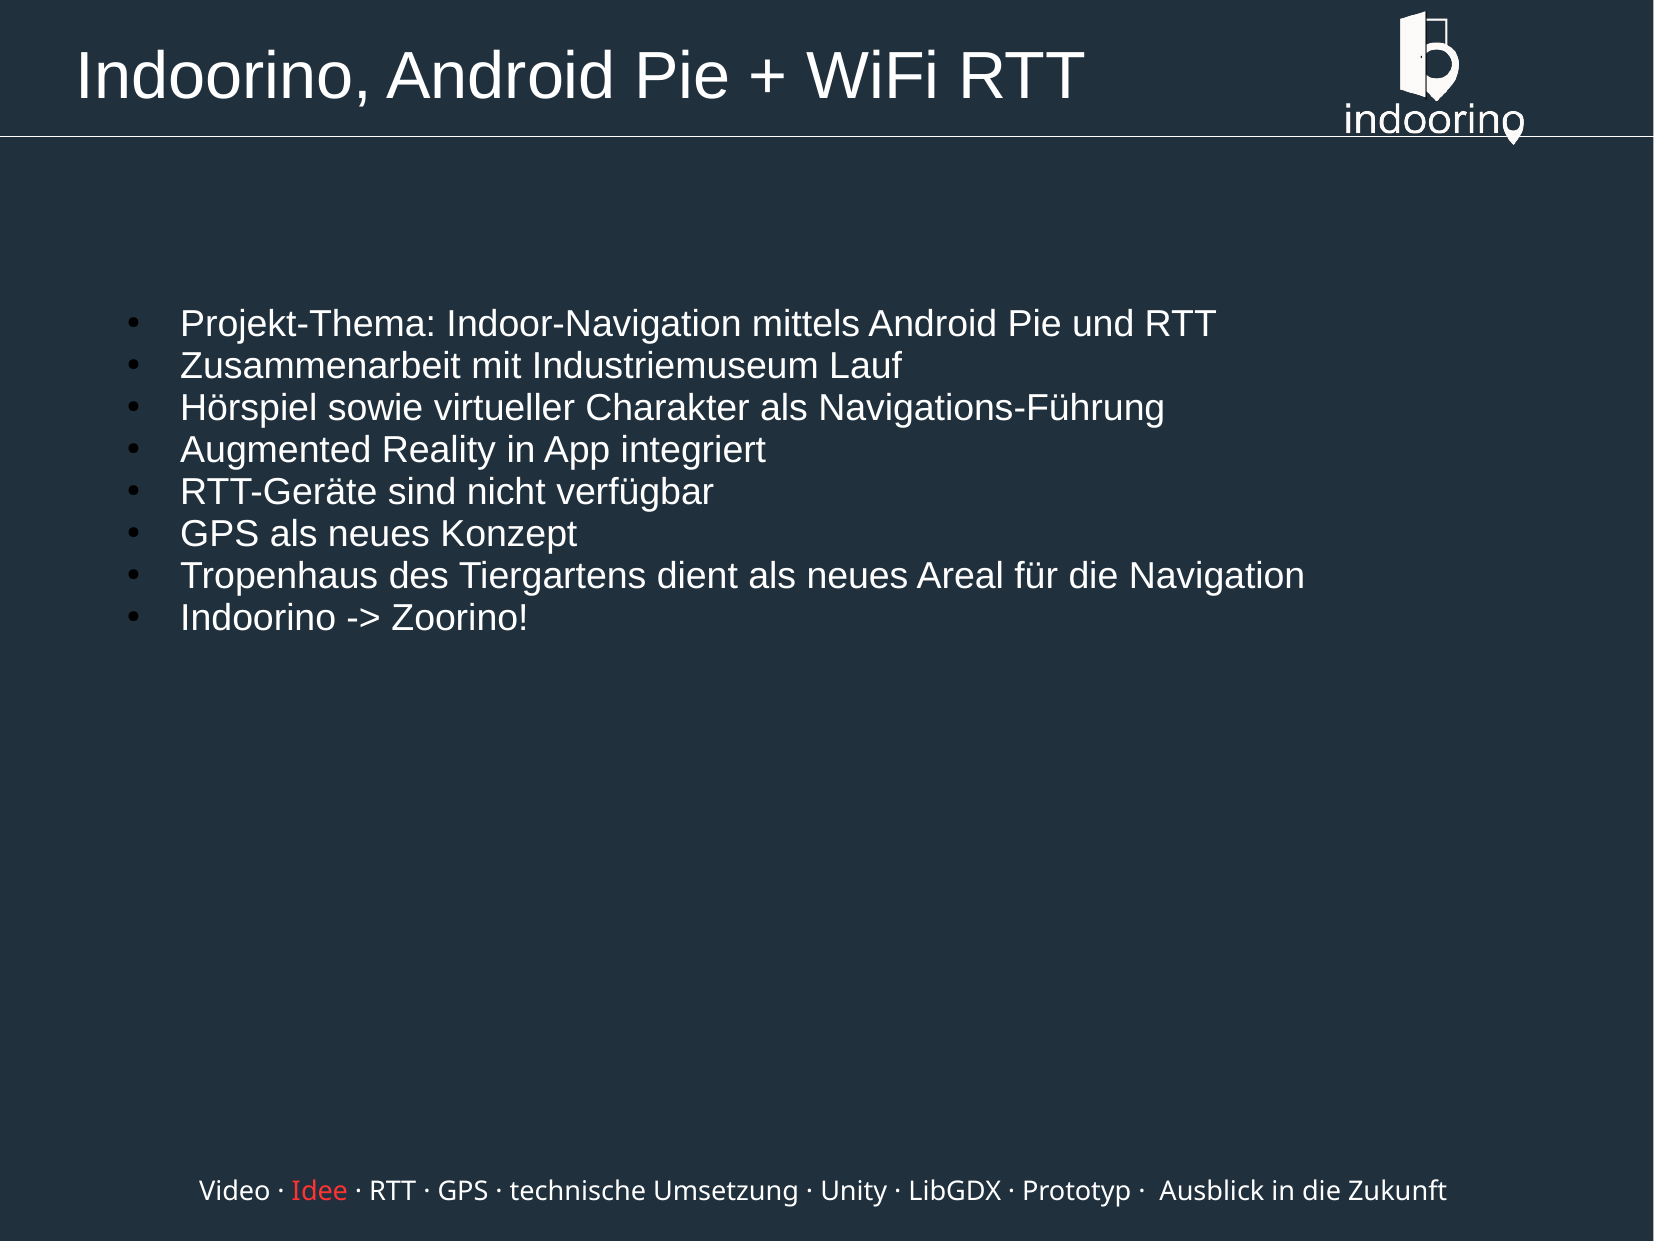

Indoorino, Android Pie + WiFi RTT
Projekt-Thema: Indoor-Navigation mittels Android Pie und RTT
Zusammenarbeit mit Industriemuseum Lauf
Hörspiel sowie virtueller Charakter als Navigations-Führung
Augmented Reality in App integriert
RTT-Geräte sind nicht verfügbar
GPS als neues Konzept
Tropenhaus des Tiergartens dient als neues Areal für die Navigation
Indoorino -> Zoorino!
Video · Idee · RTT · GPS · technische Umsetzung · Unity · LibGDX · Prototyp · Ausblick in die Zukunft